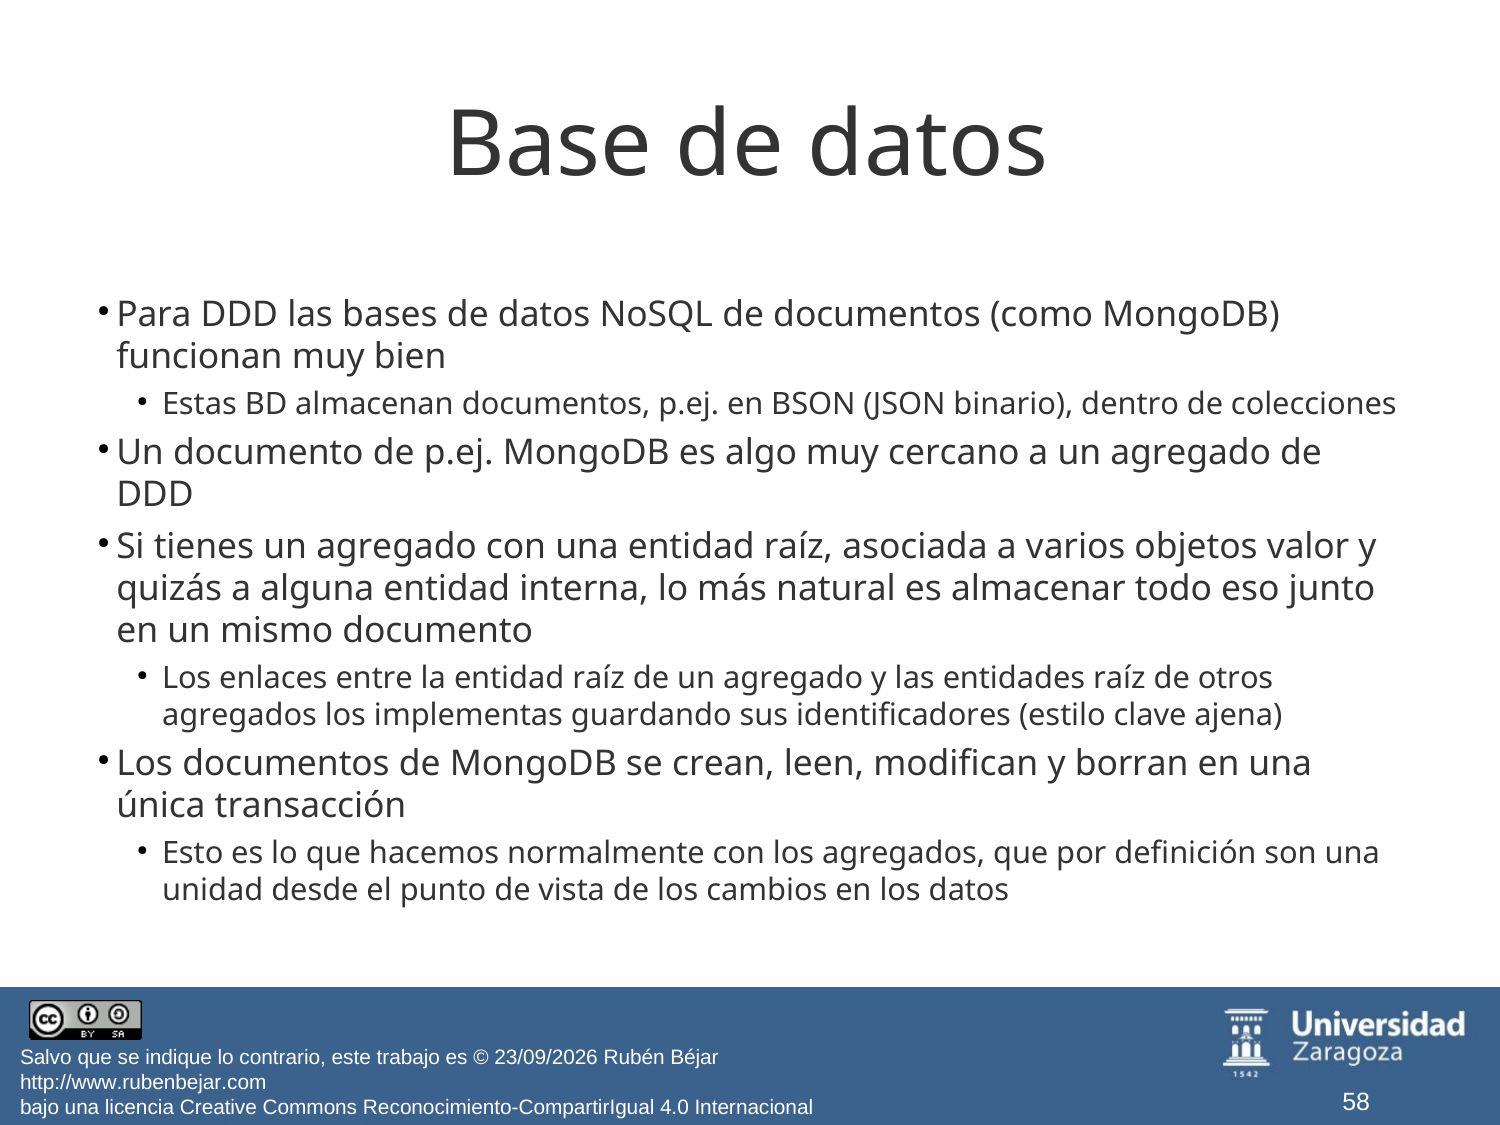

# Base de datos
Para DDD las bases de datos NoSQL de documentos (como MongoDB) funcionan muy bien
Estas BD almacenan documentos, p.ej. en BSON (JSON binario), dentro de colecciones
Un documento de p.ej. MongoDB es algo muy cercano a un agregado de DDD
Si tienes un agregado con una entidad raíz, asociada a varios objetos valor y quizás a alguna entidad interna, lo más natural es almacenar todo eso junto en un mismo documento
Los enlaces entre la entidad raíz de un agregado y las entidades raíz de otros agregados los implementas guardando sus identificadores (estilo clave ajena)
Los documentos de MongoDB se crean, leen, modifican y borran en una única transacción
Esto es lo que hacemos normalmente con los agregados, que por definición son una unidad desde el punto de vista de los cambios en los datos